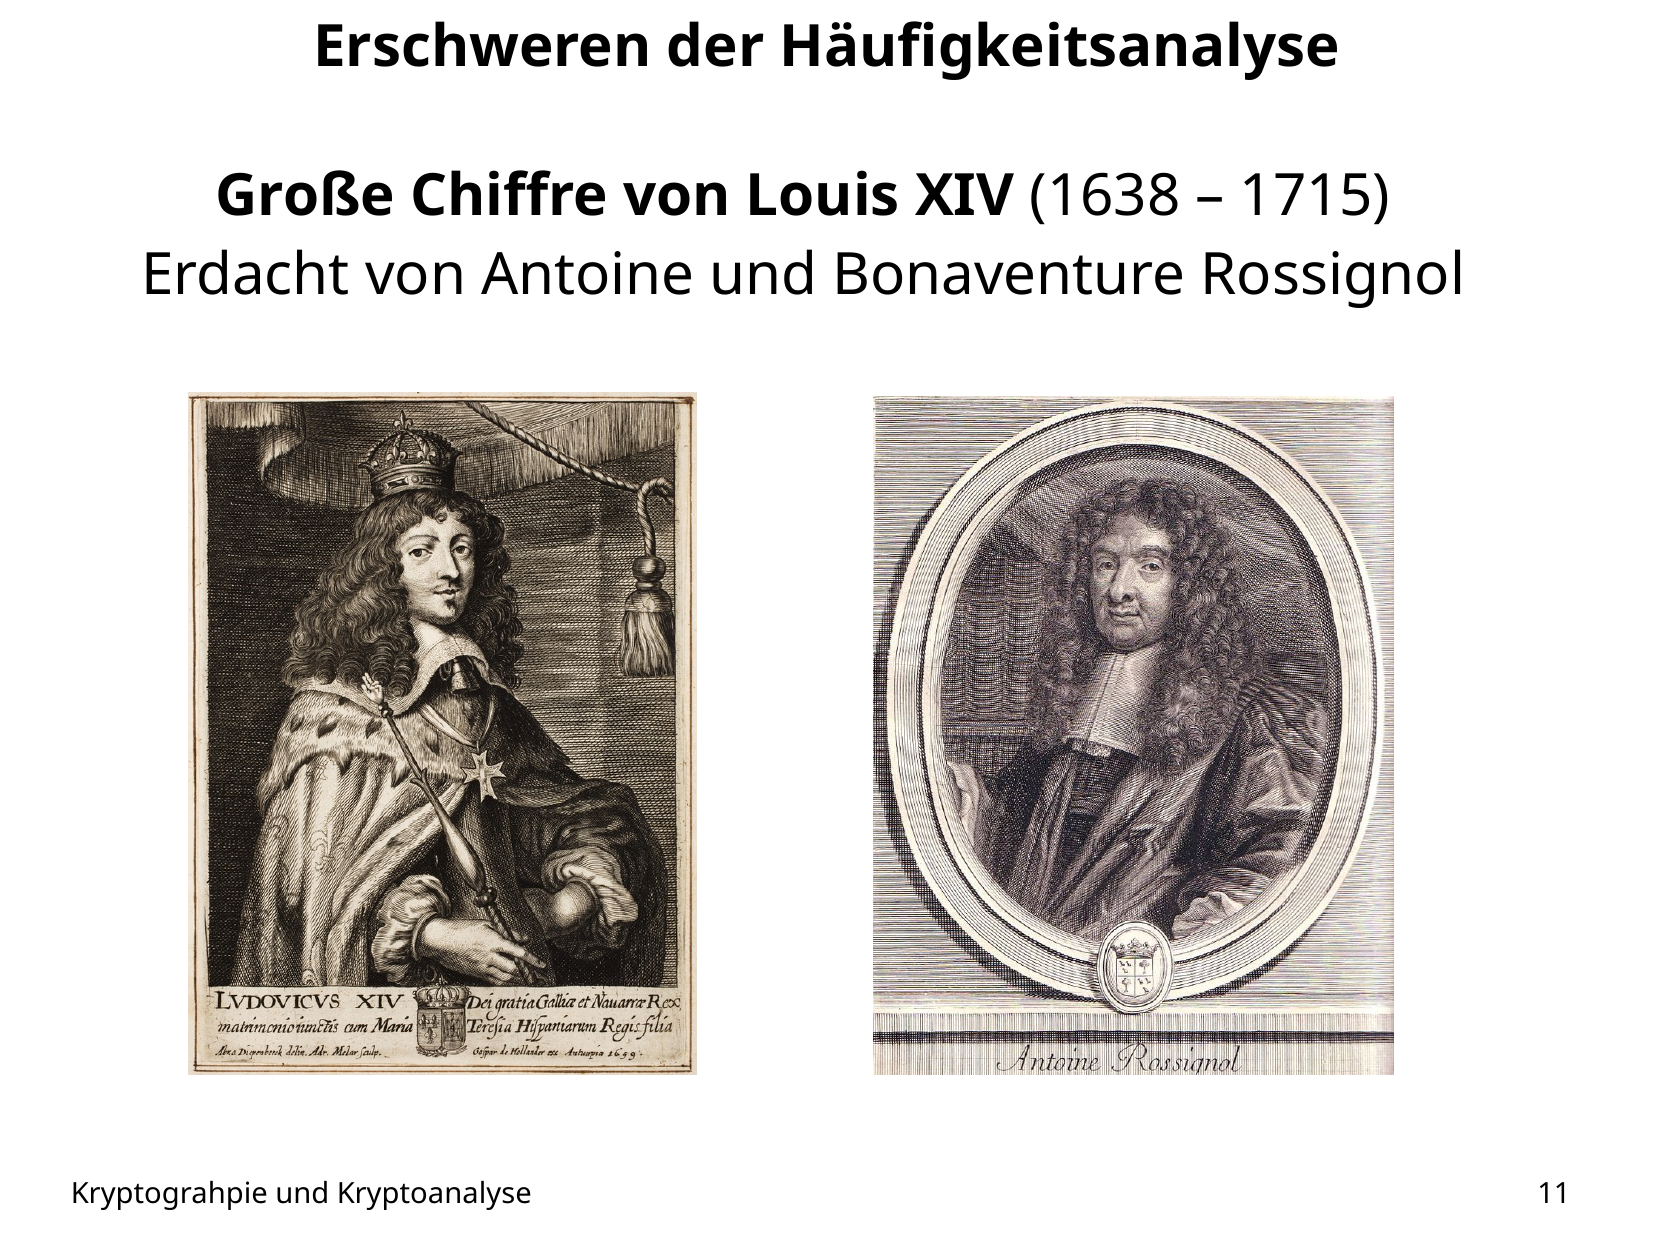

# Erschweren der Häufigkeitsanalyse
Große Chiffre von Louis XIV (1638 – 1715)
Erdacht von Antoine und Bonaventure Rossignol
Kryptograhpie und Kryptoanalyse
11